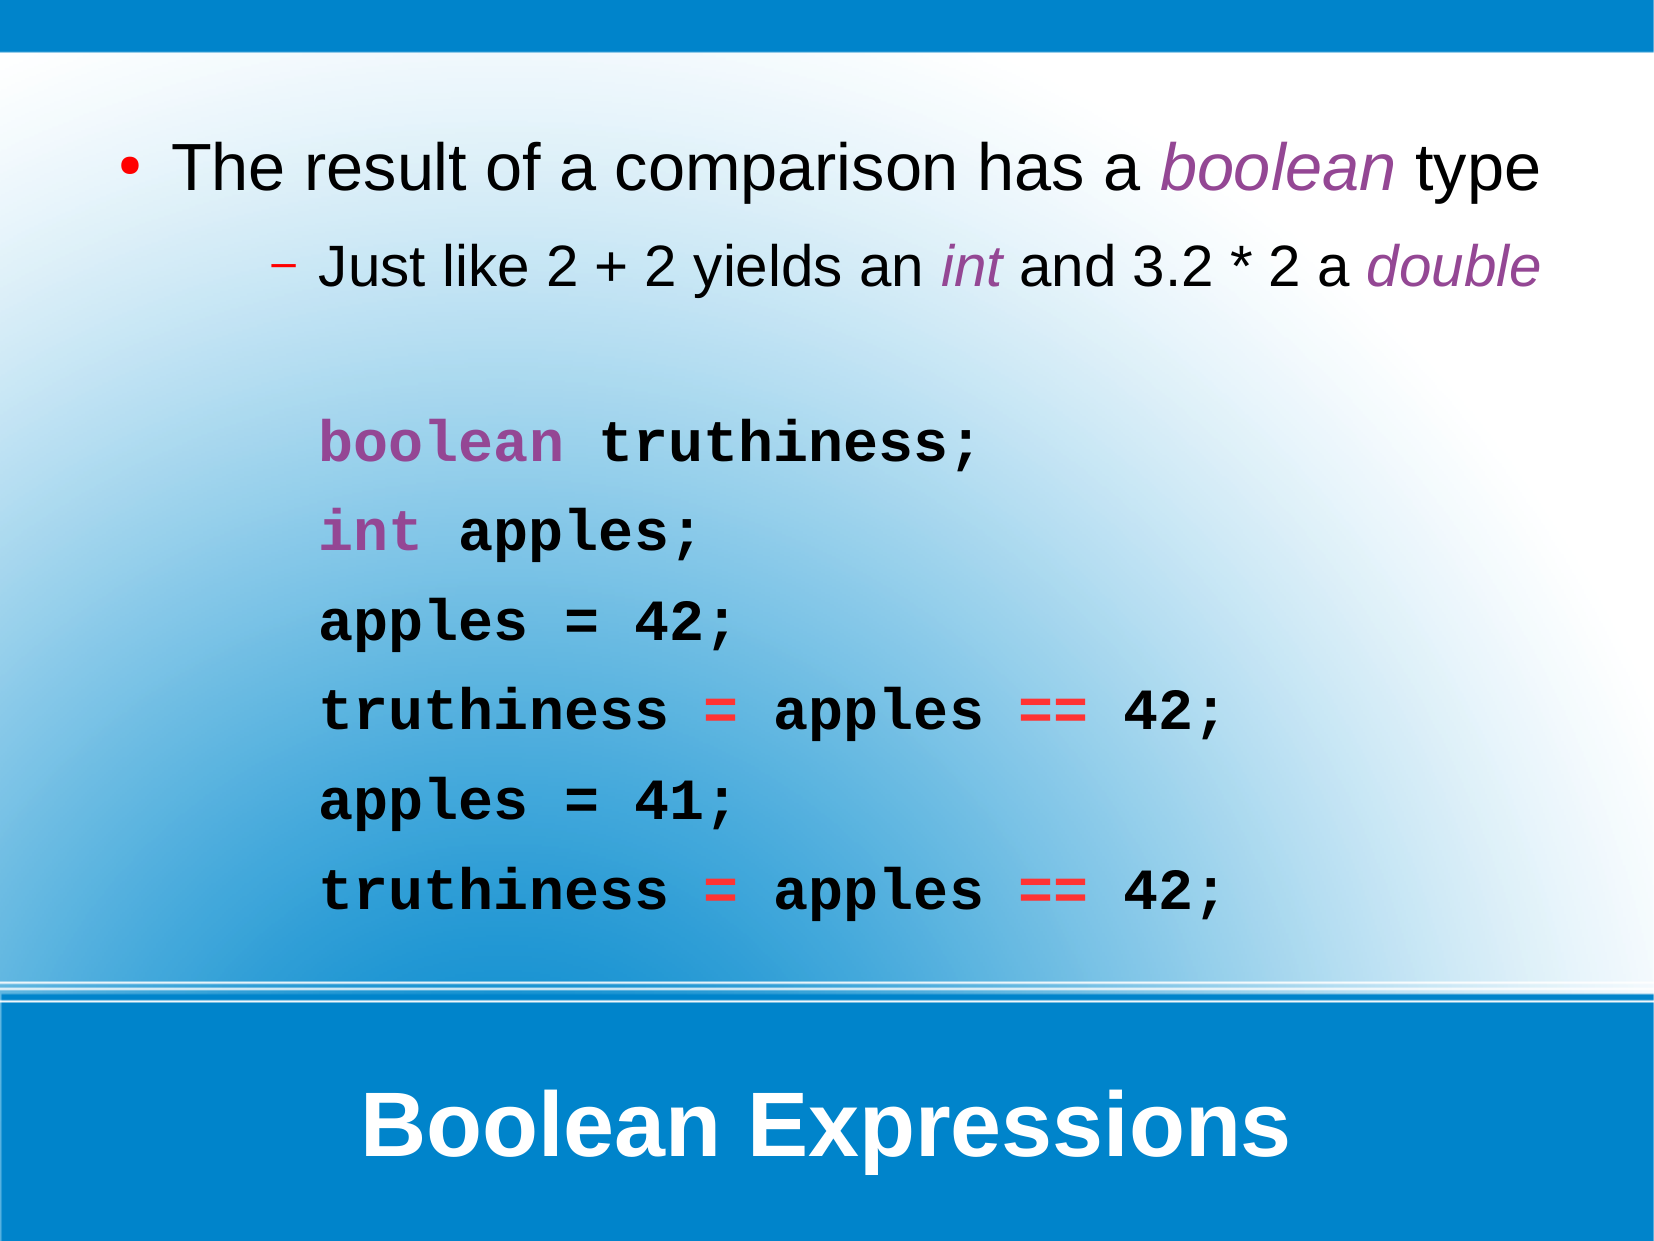

The result of a comparison has a boolean type
Just like 2 + 2 yields an int and 3.2 * 2 a double
boolean truthiness;
int apples;
apples = 42;
truthiness = apples == 42;
apples = 41;
truthiness = apples == 42;
# Boolean Expressions